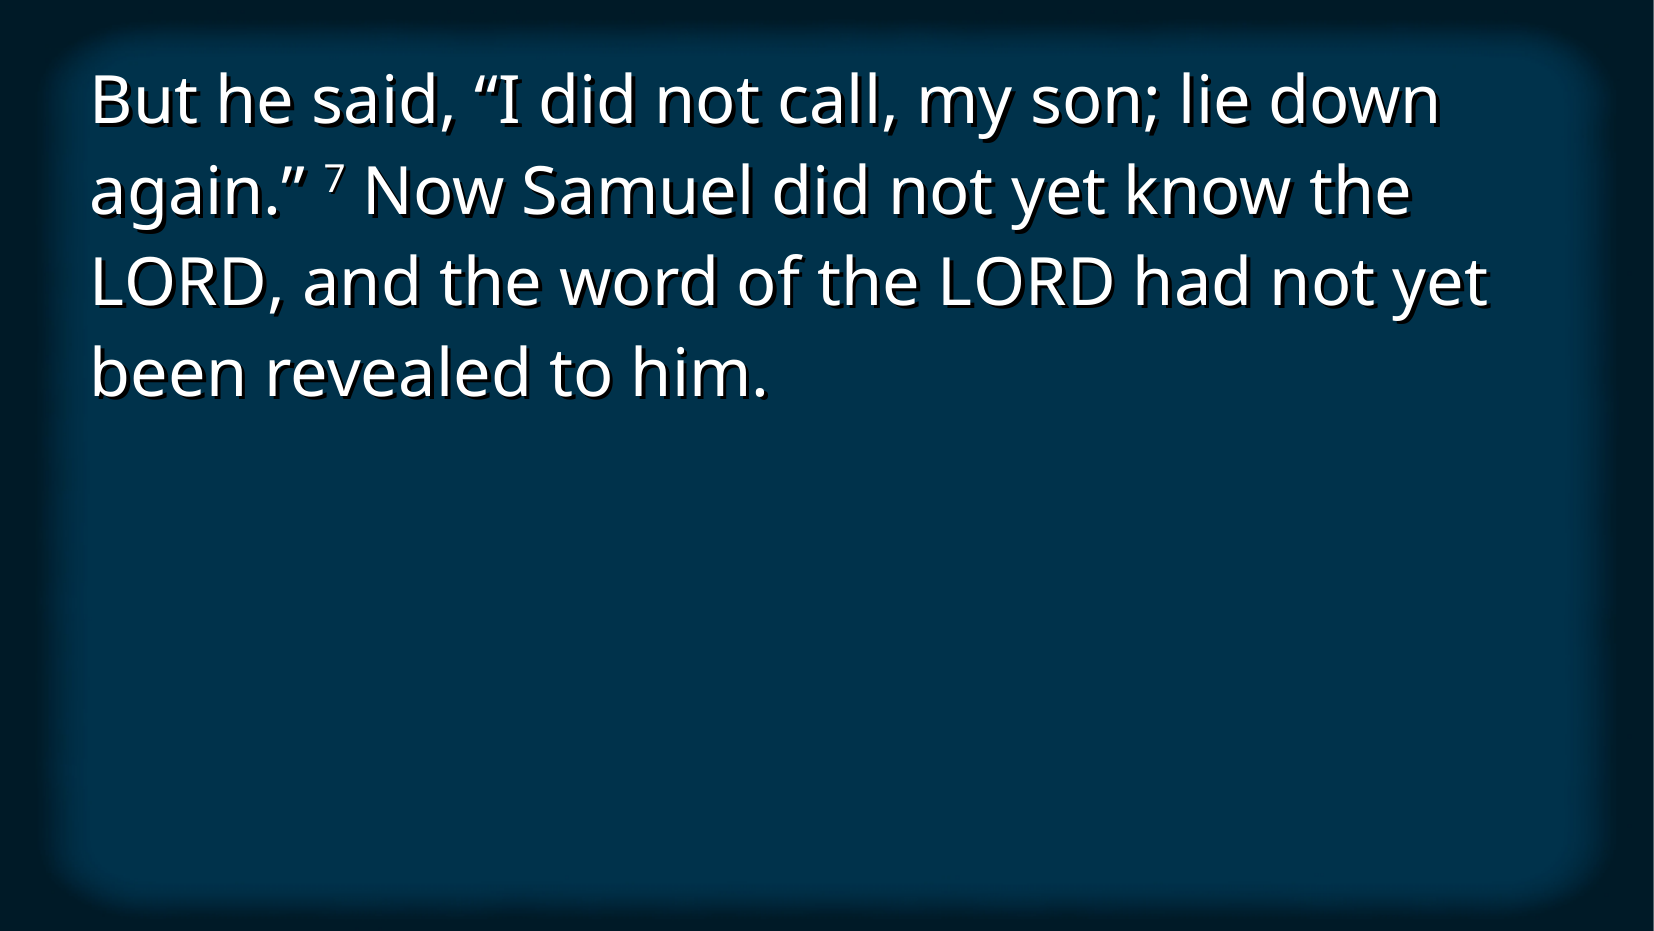

But he said, “I did not call, my son; lie down again.” 7 Now Samuel did not yet know the LORD, and the word of the LORD had not yet been revealed to him.